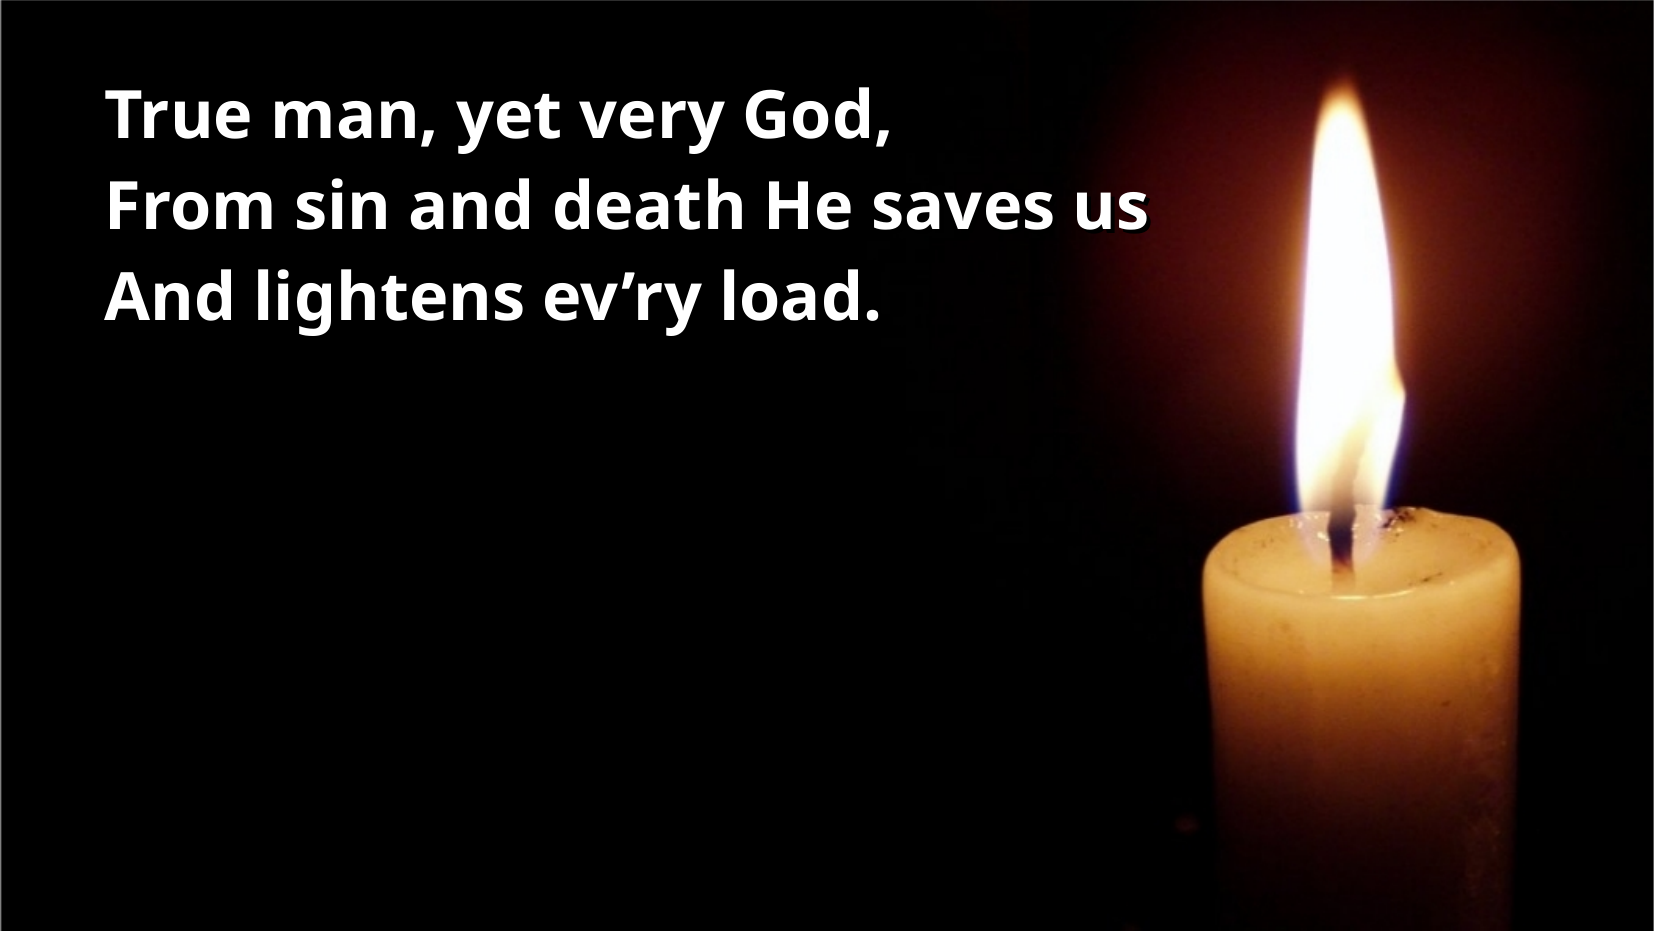

True man, yet very God,
From sin and death He saves us
And lightens ev’ry load.